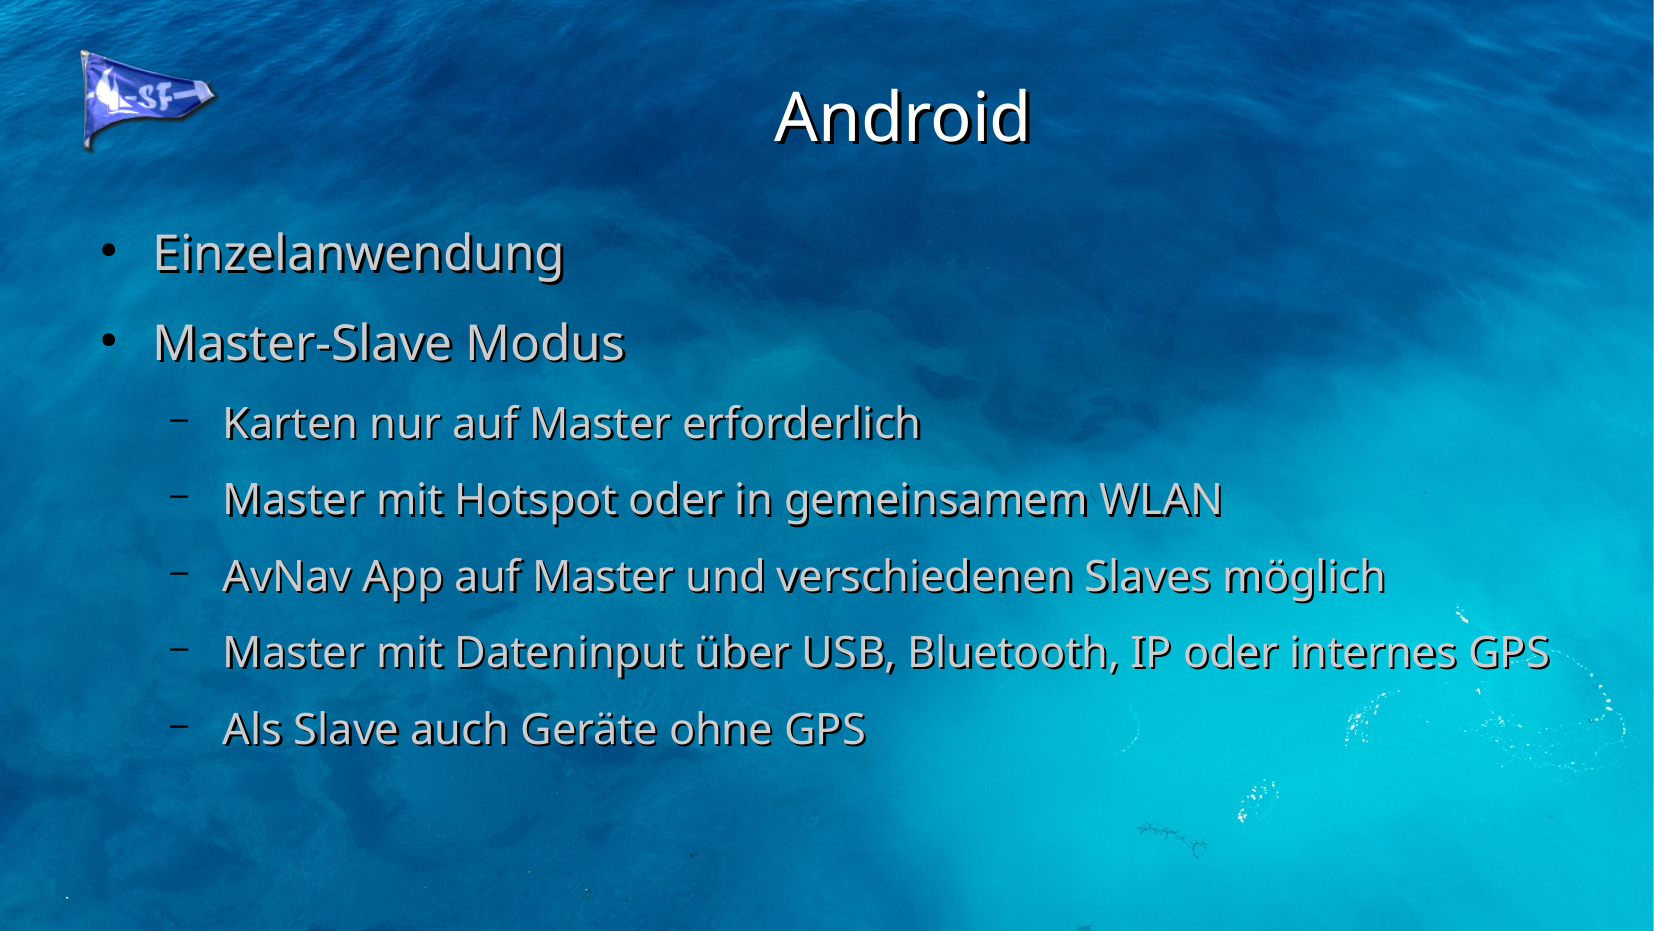

# Android
Einzelanwendung
Master-Slave Modus
Karten nur auf Master erforderlich
Master mit Hotspot oder in gemeinsamem WLAN
AvNav App auf Master und verschiedenen Slaves möglich
Master mit Dateninput über USB, Bluetooth, IP oder internes GPS
Als Slave auch Geräte ohne GPS